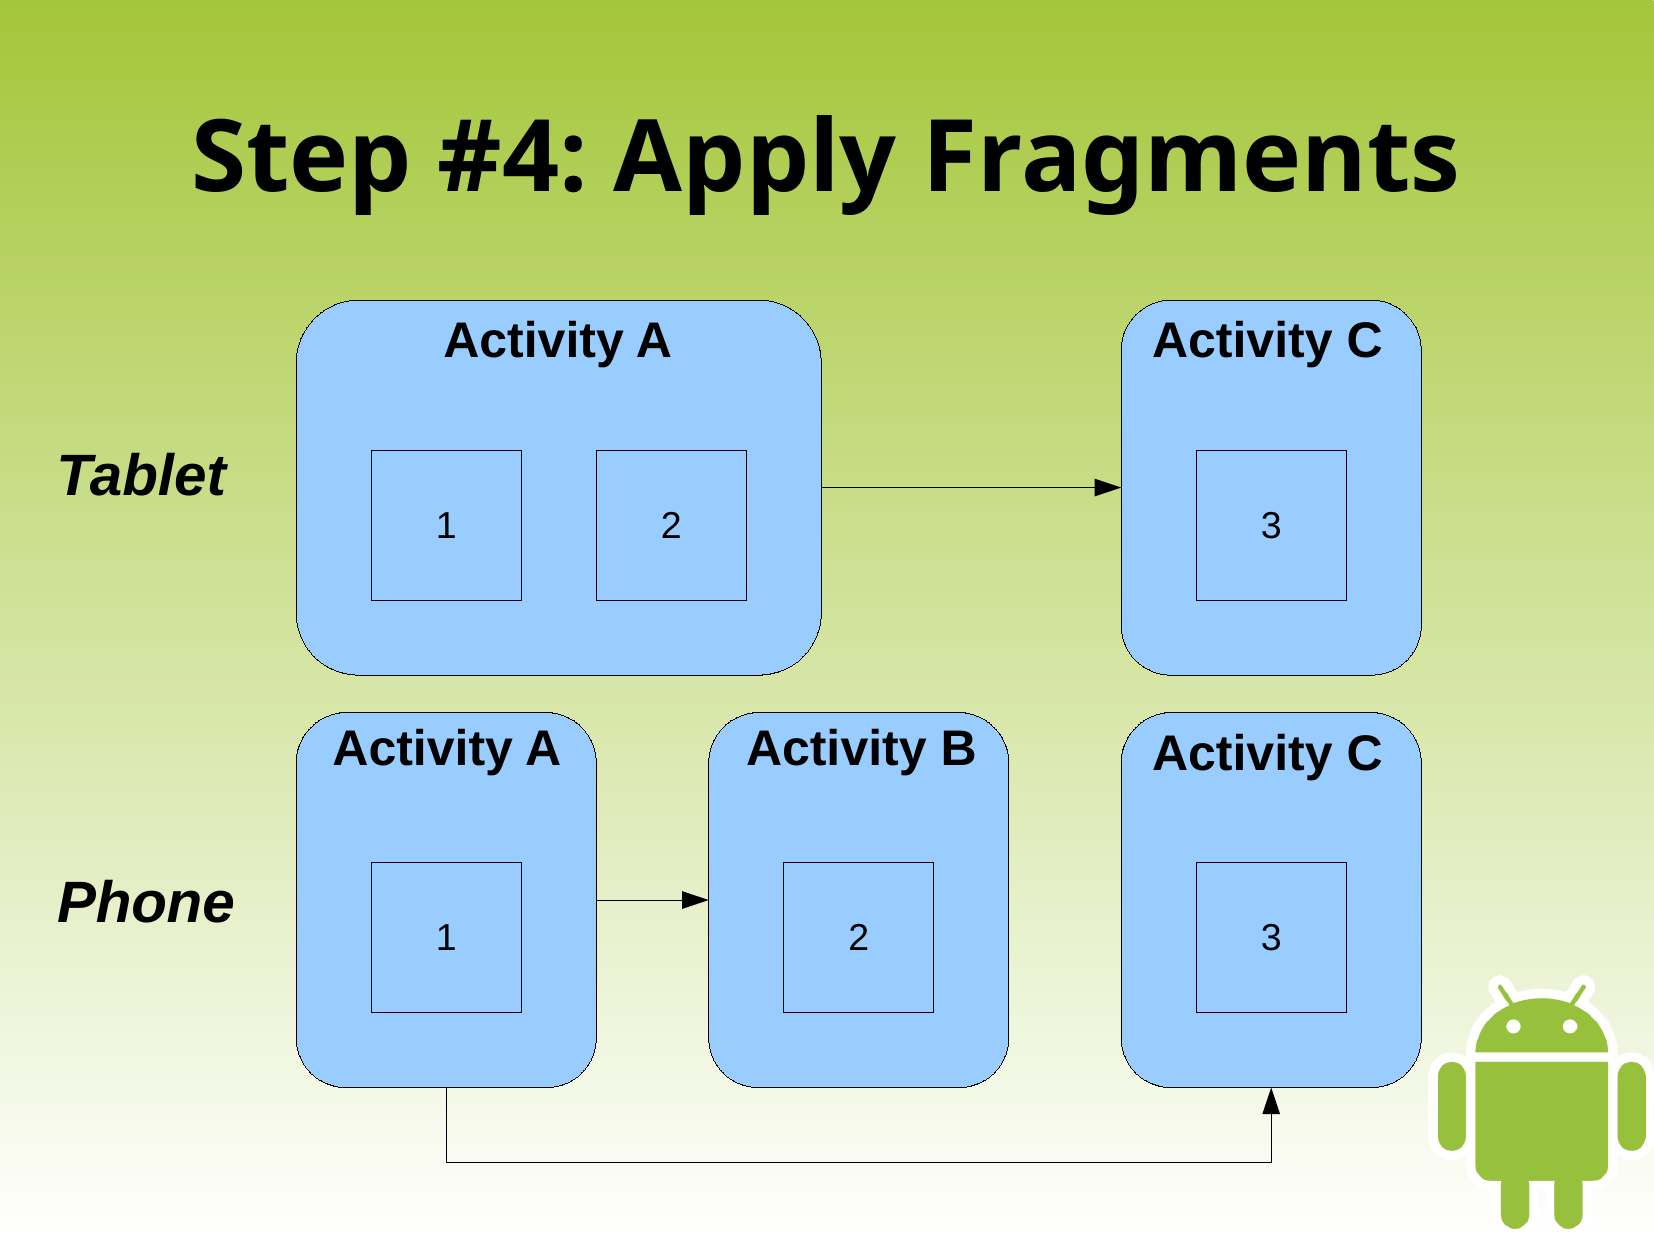

# Step #4: Apply Fragments
Activity A
 Activity C
Tablet
1
2
3
Activity A
Activity B
 Activity C
Phone
1
2
3